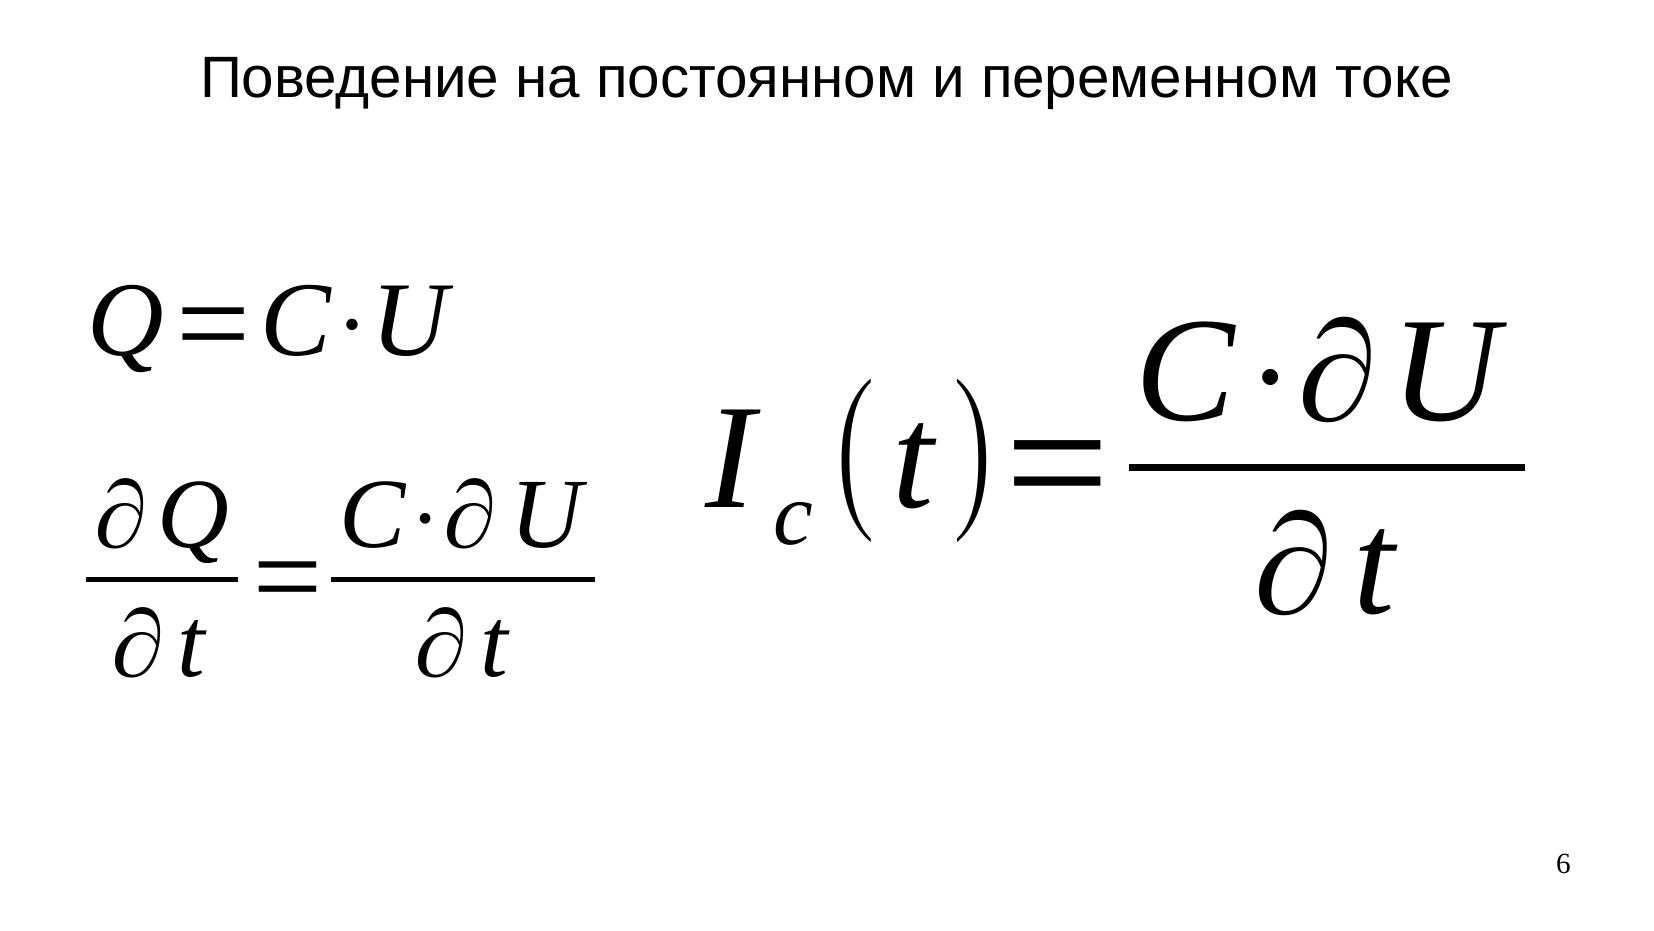

# Поведение на постоянном и переменном токе
6